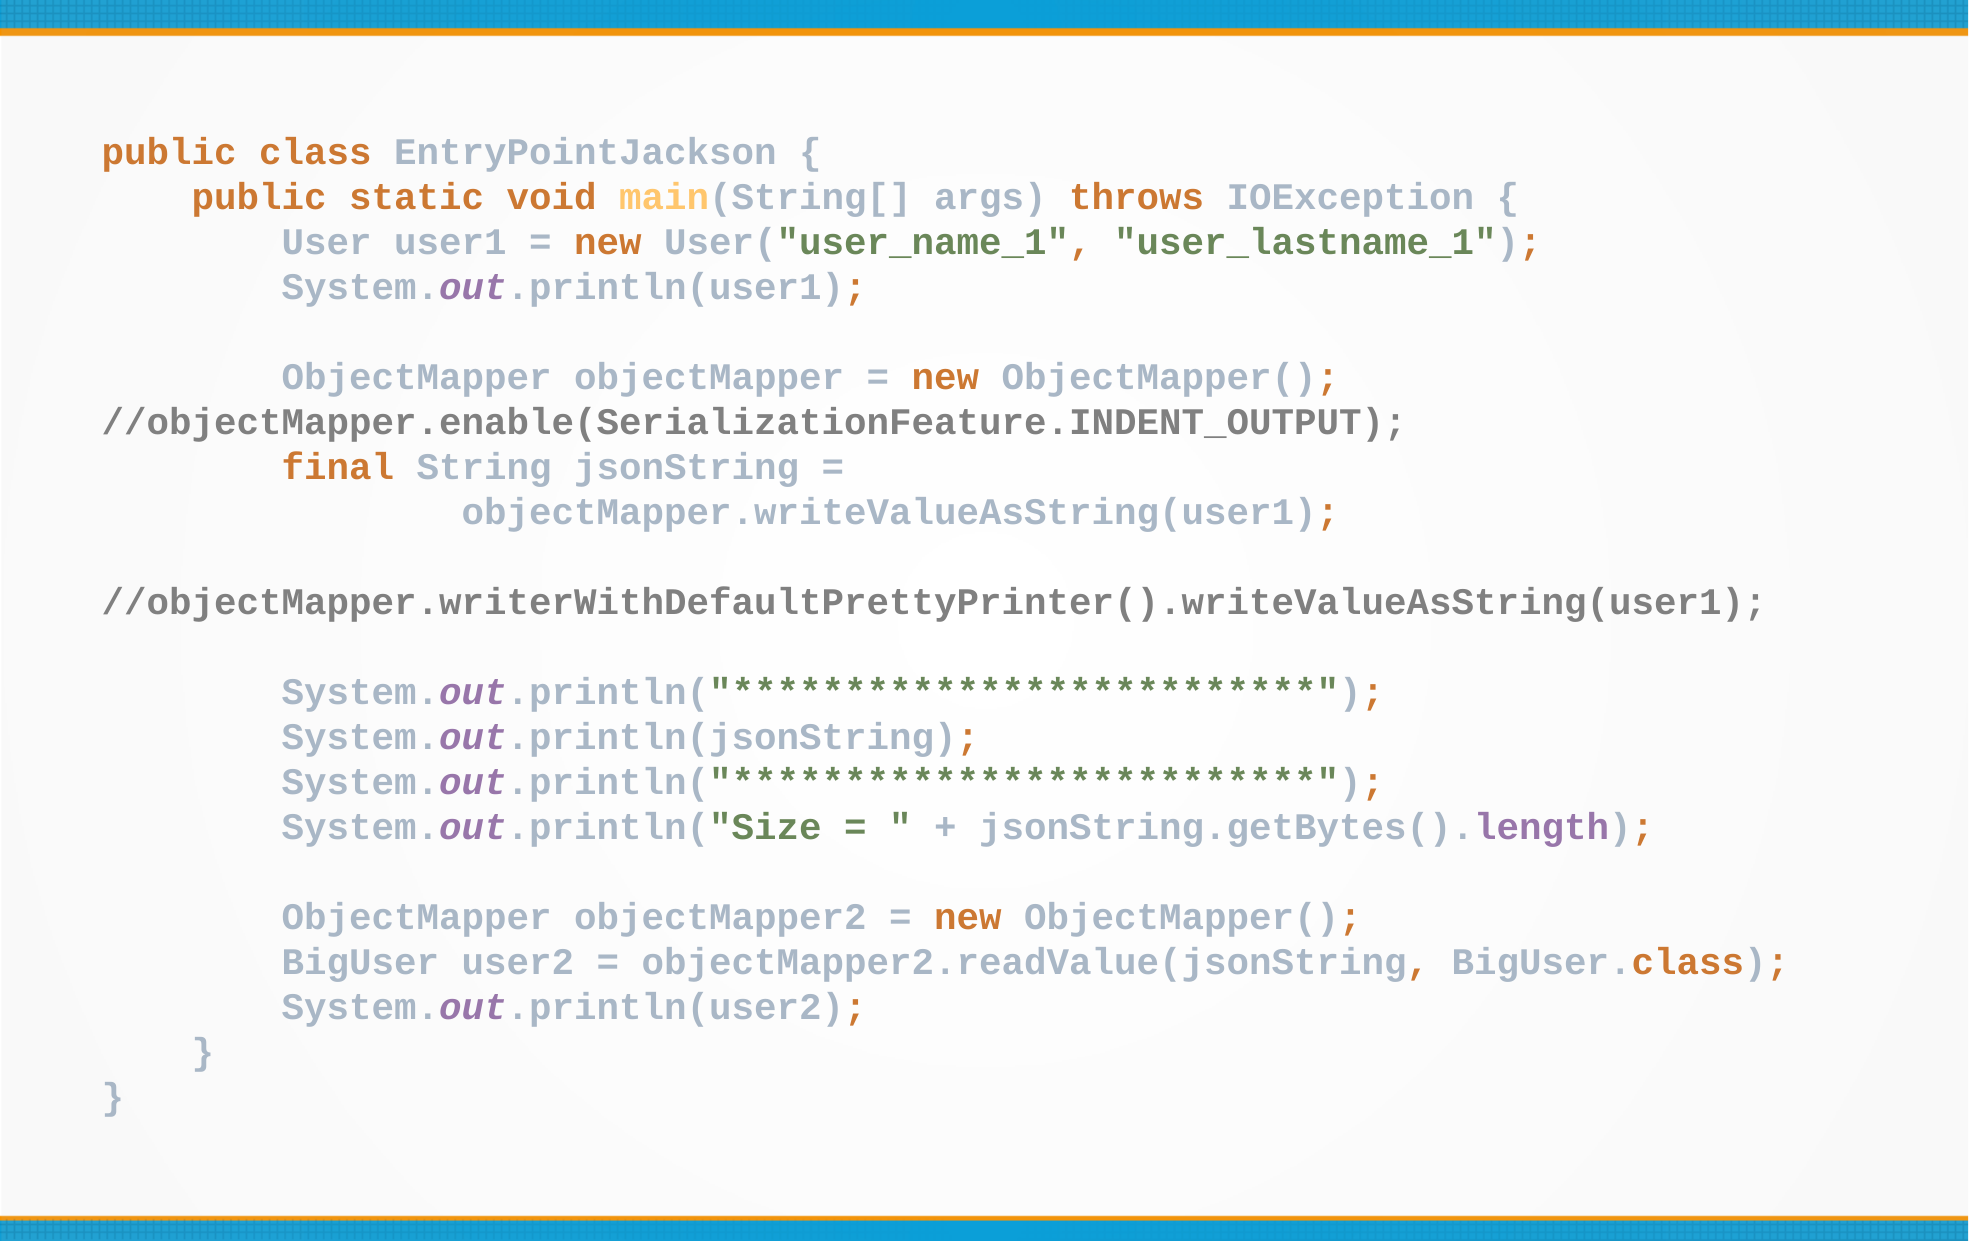

# public class EntryPointJackson { public static void main(String[] args) throws IOException { User user1 = new User("user_name_1", "user_lastname_1"); System.out.println(user1); ObjectMapper objectMapper = new ObjectMapper(); //objectMapper.enable(SerializationFeature.INDENT_OUTPUT); final String jsonString = objectMapper.writeValueAsString(user1); //objectMapper.writerWithDefaultPrettyPrinter().writeValueAsString(user1); System.out.println("**************************"); System.out.println(jsonString); System.out.println("**************************"); System.out.println("Size = " + jsonString.getBytes().length); ObjectMapper objectMapper2 = new ObjectMapper(); BigUser user2 = objectMapper2.readValue(jsonString, BigUser.class); System.out.println(user2); } }